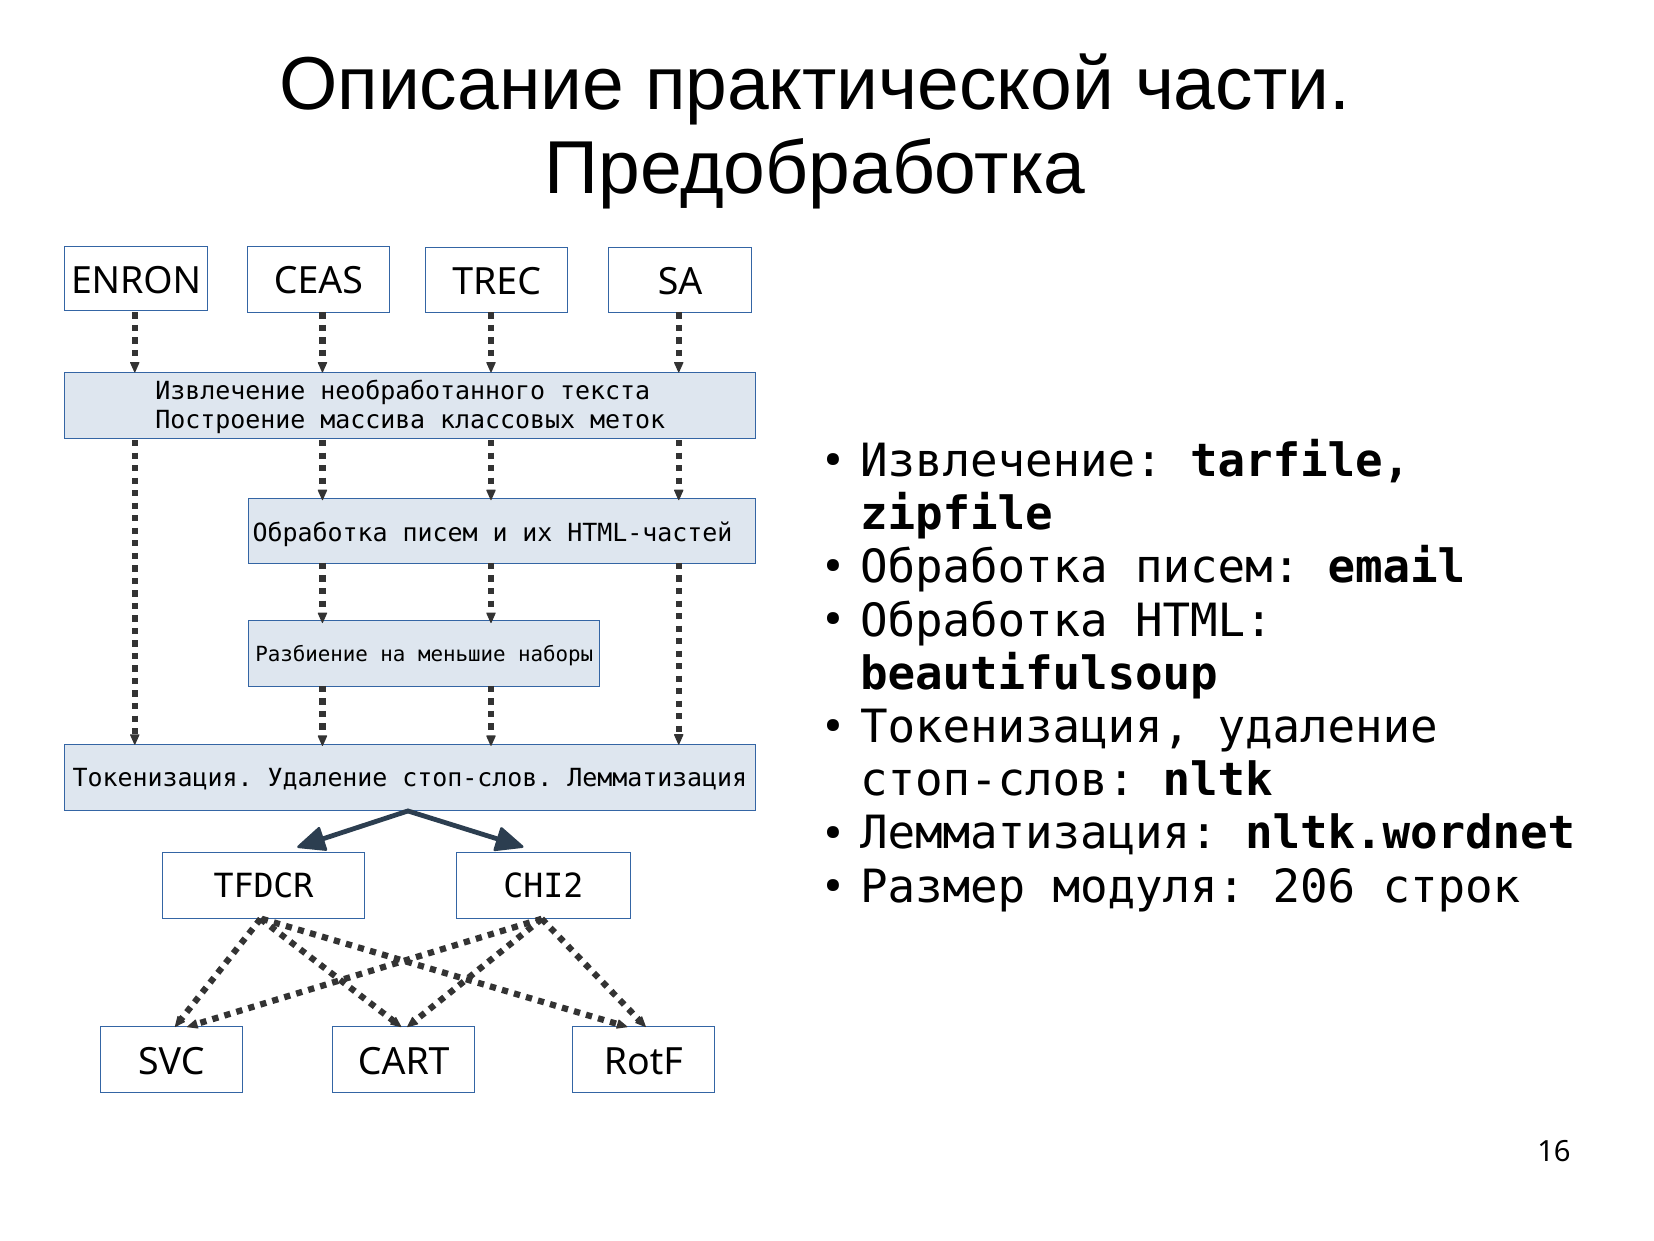

# Описание практической части. Предобработка
ENRON
CEAS
TREC
SA
Извлечение необработанного текста
Построение массива классовых меток
Извлечение: tarfile, zipfile
Обработка писем: email
Обработка HTML: beautifulsoup
Токенизация, удаление стоп-слов: nltk
Лемматизация: nltk.wordnet
Размер модуля: 206 строк
Обработка писем и их HTML-частей
Разбиение на меньшие наборы
Токенизация. Удаление стоп-слов. Лемматизация
TFDCR
CHI2
SVC
CART
RotF
16
Москва, 2020 г.